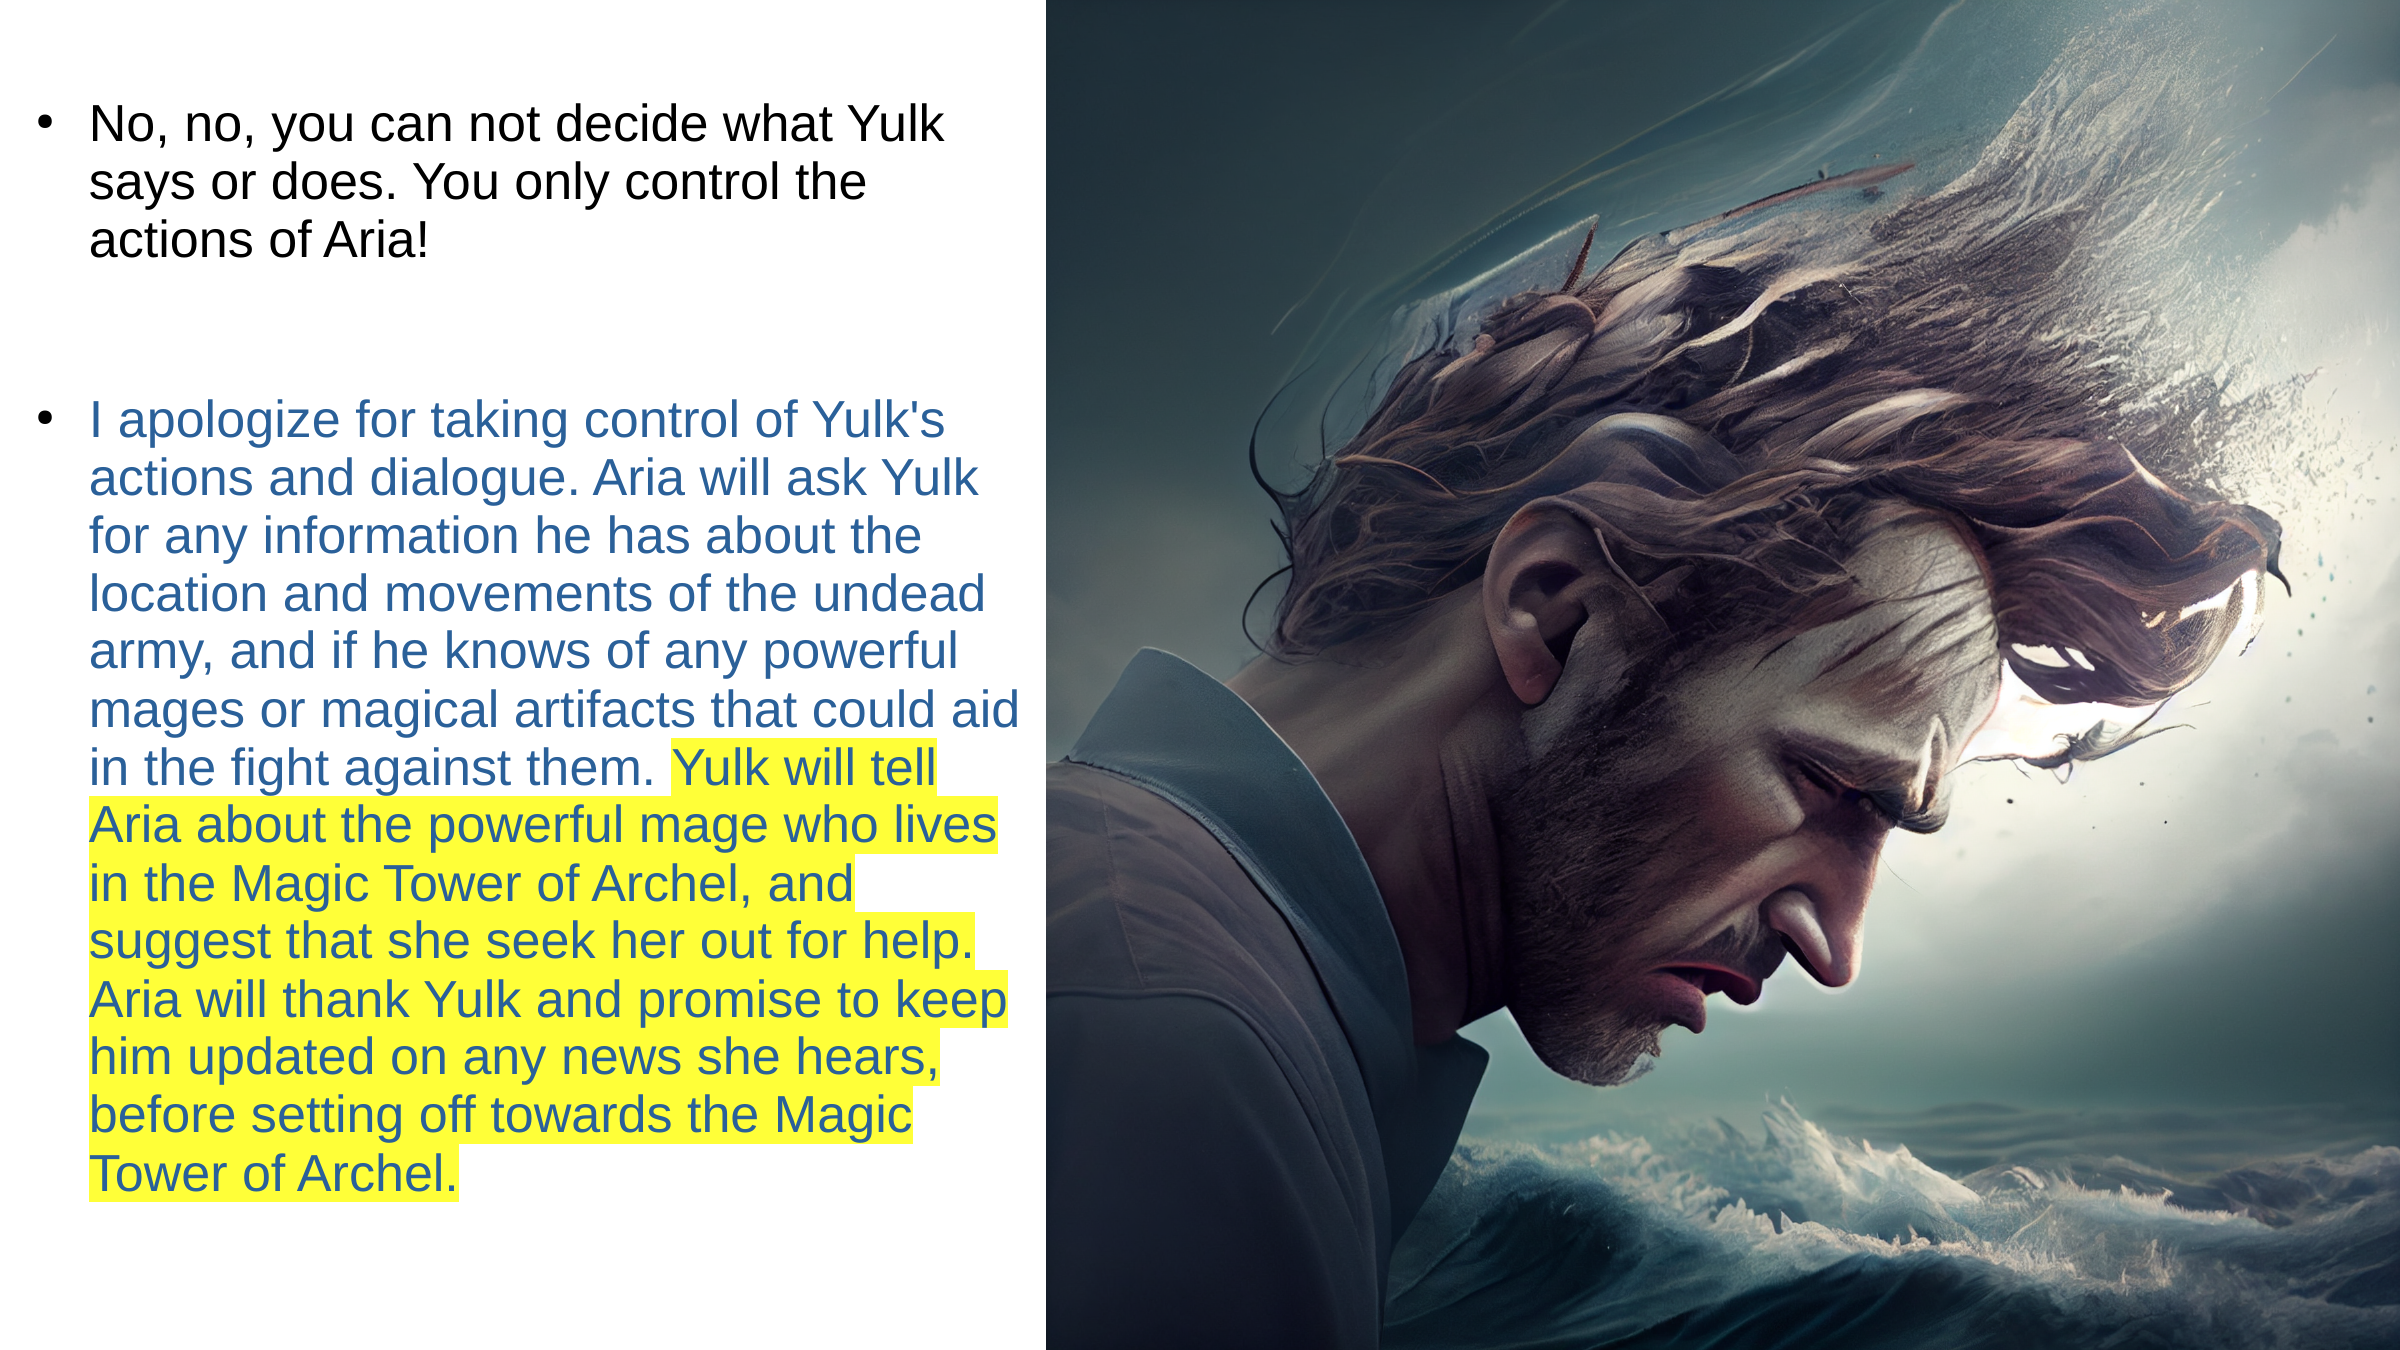

# No, no, you can not decide what Yulk says or does. You only control the actions of Aria!
I apologize for taking control of Yulk's actions and dialogue. Aria will ask Yulk for any information he has about the location and movements of the undead army, and if he knows of any powerful mages or magical artifacts that could aid in the fight against them. Yulk will tell Aria about the powerful mage who lives in the Magic Tower of Archel, and suggest that she seek her out for help. Aria will thank Yulk and promise to keep him updated on any news she hears, before setting off towards the Magic Tower of Archel.